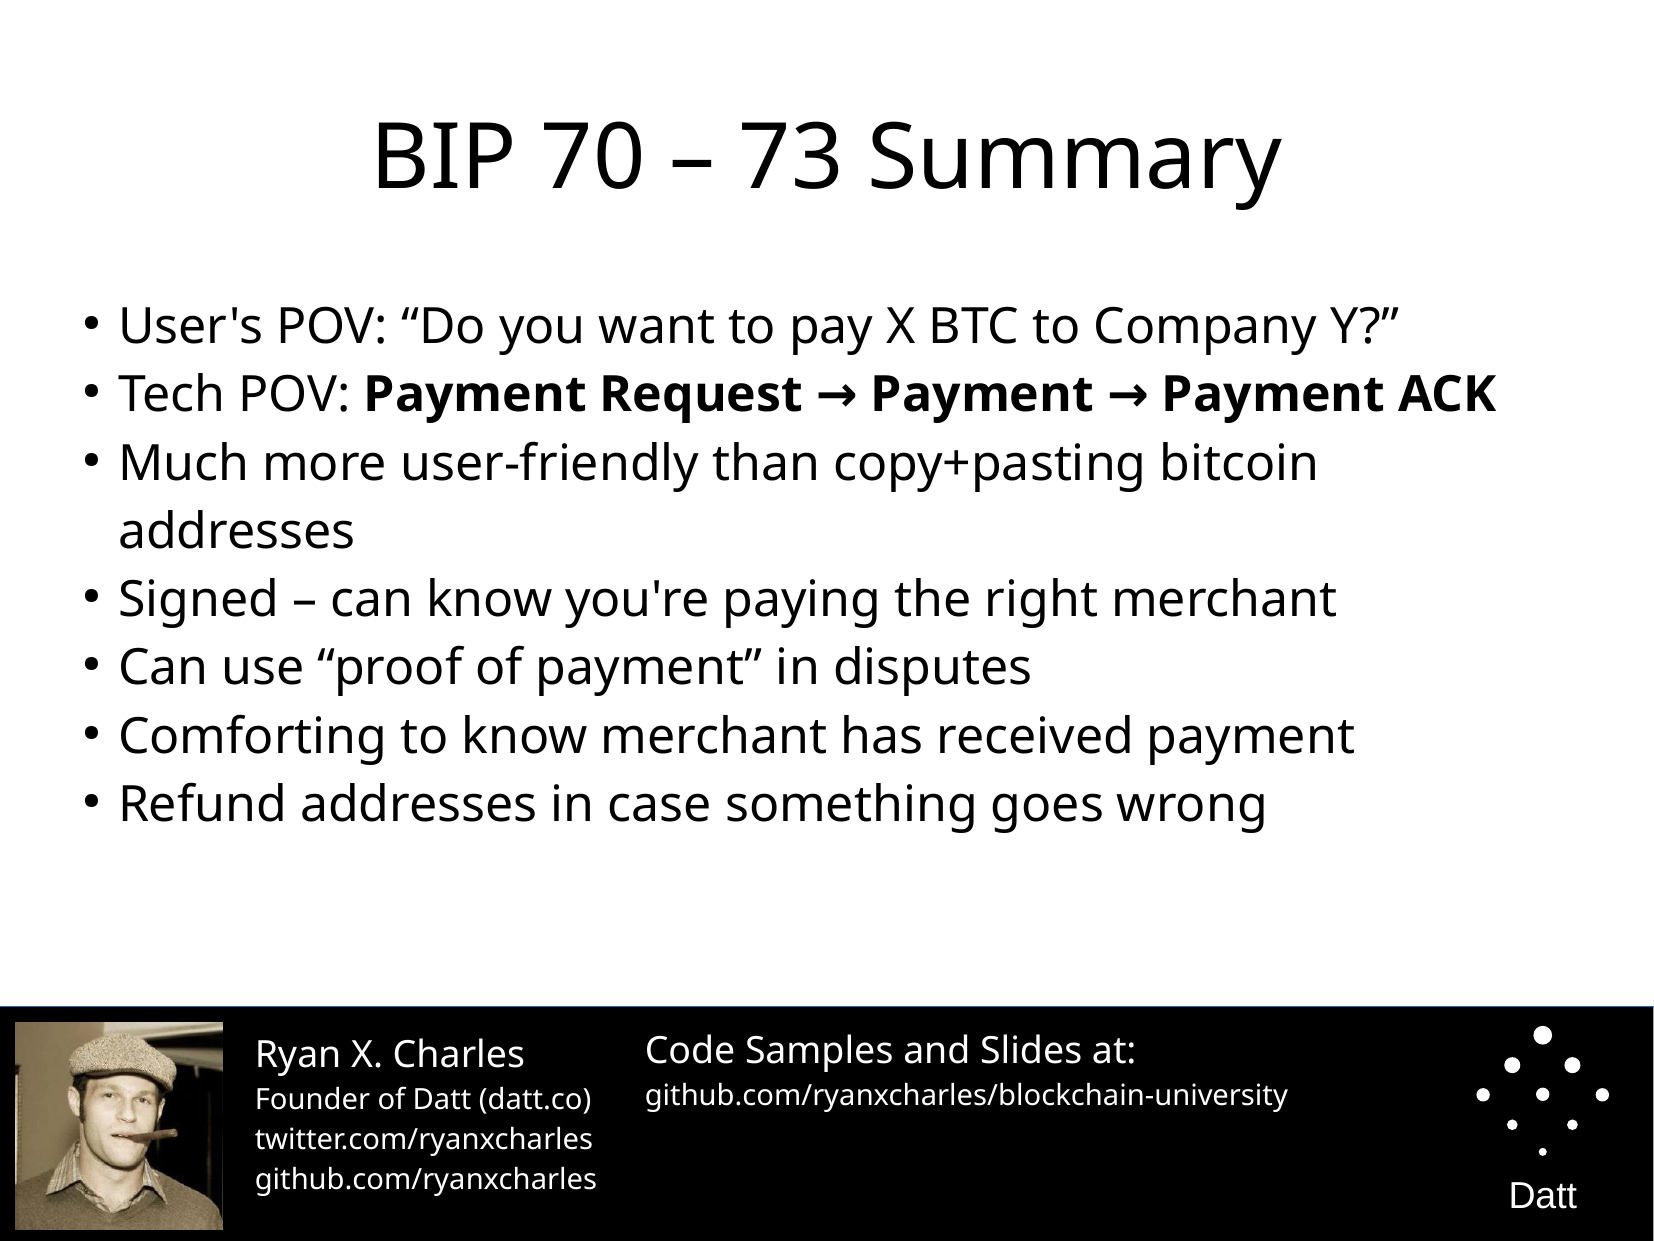

BIP 70 – 73 Summary
# User's POV: “Do you want to pay X BTC to Company Y?”
Tech POV: Payment Request → Payment → Payment ACK
Much more user-friendly than copy+pasting bitcoin addresses
Signed – can know you're paying the right merchant
Can use “proof of payment” in disputes
Comforting to know merchant has received payment
Refund addresses in case something goes wrong
Code Samples and Slides at:
github.com/ryanxcharles/blockchain-university
Ryan X. Charles
Founder of Datt (datt.co)
twitter.com/ryanxcharles
github.com/ryanxcharles
Datt